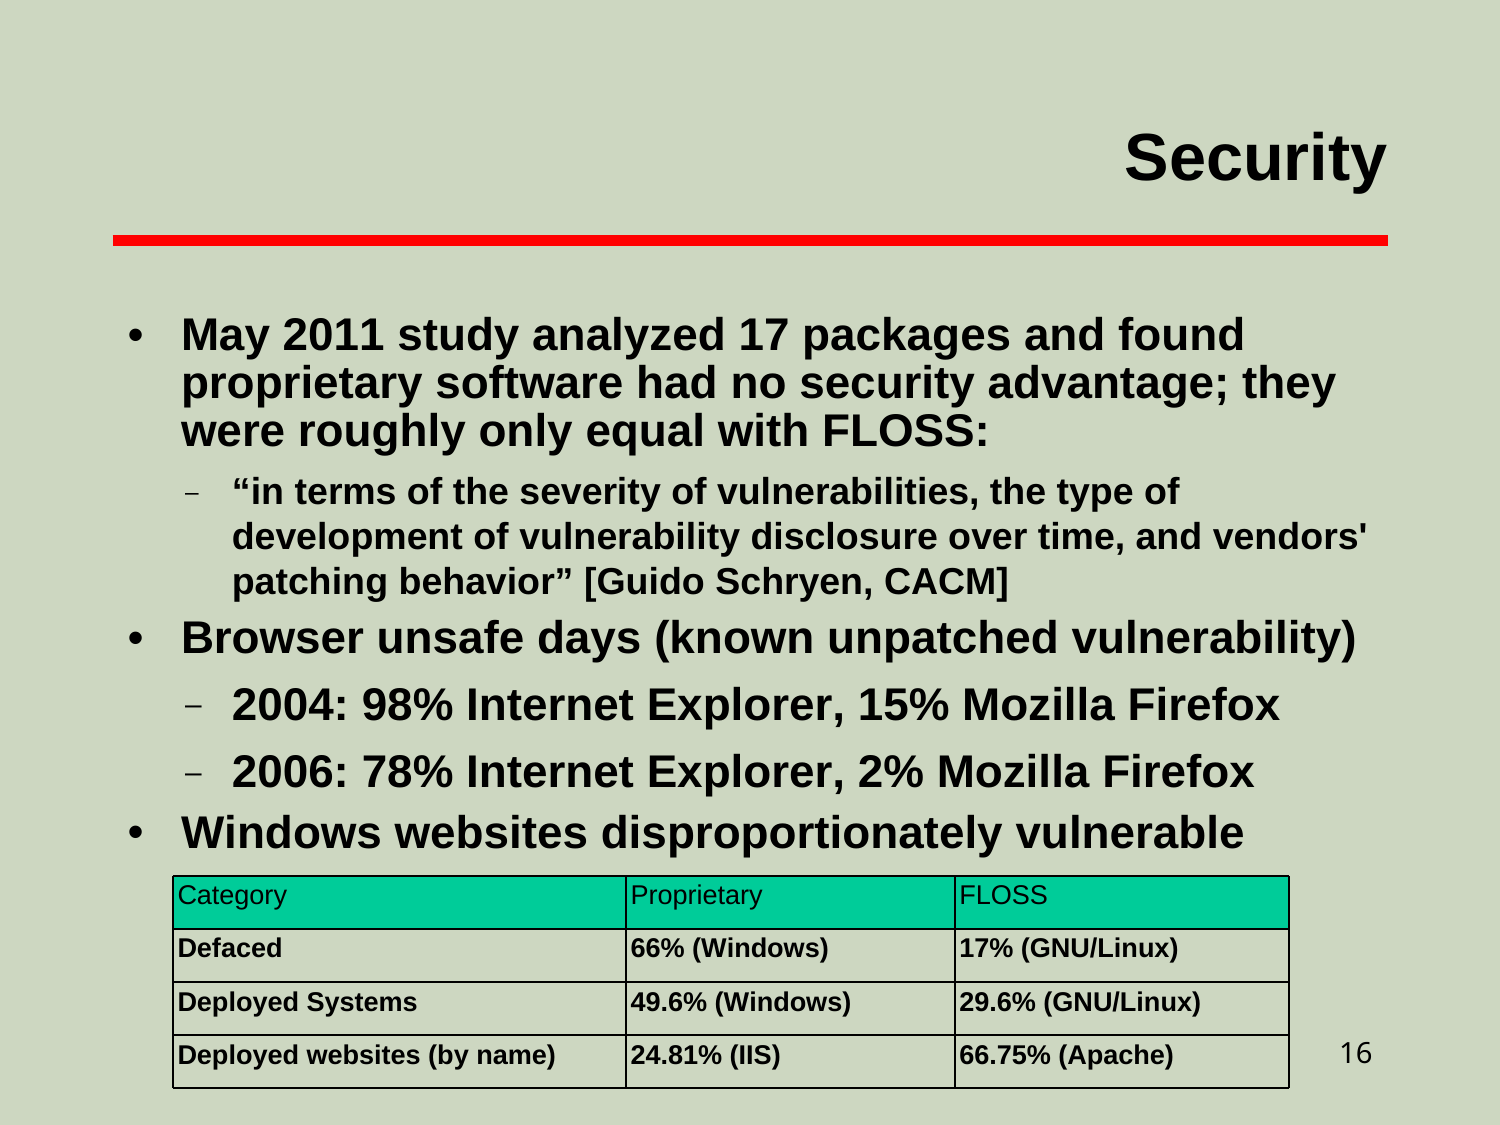

# Security
May 2011 study analyzed 17 packages and found proprietary software had no security advantage; they were roughly only equal with FLOSS:
“in terms of the severity of vulnerabilities, the type of development of vulnerability disclosure over time, and vendors' patching behavior” [Guido Schryen, CACM]
Browser unsafe days (known unpatched vulnerability)
2004: 98% Internet Explorer, 15% Mozilla Firefox
2006: 78% Internet Explorer, 2% Mozilla Firefox
Windows websites disproportionately vulnerable
Category
Proprietary
FLOSS
Defaced
66% (Windows)
17% (GNU/Linux)
Deployed Systems
49.6% (Windows)
29.6% (GNU/Linux)
Deployed websites (by name)
24.81% (IIS)
66.75% (Apache)